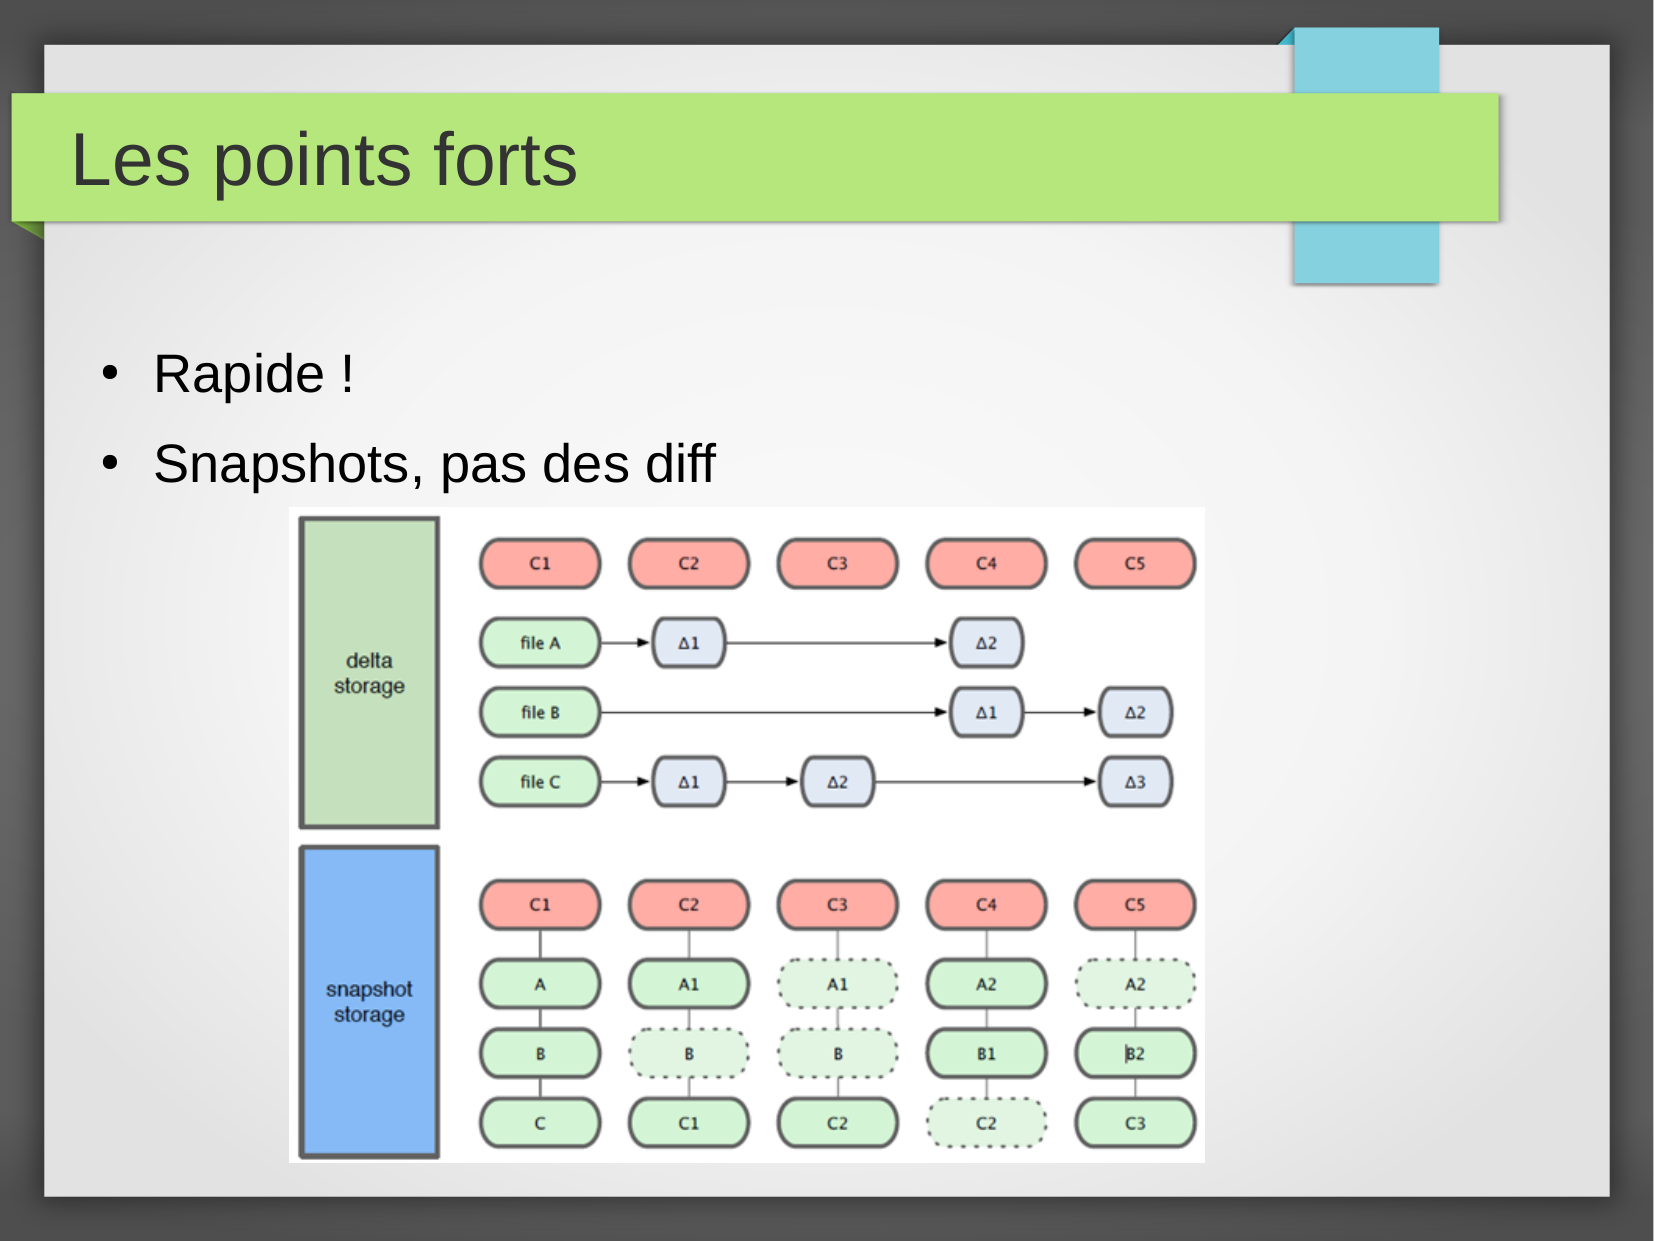

# Les points forts
Rapide !
Snapshots, pas des diff